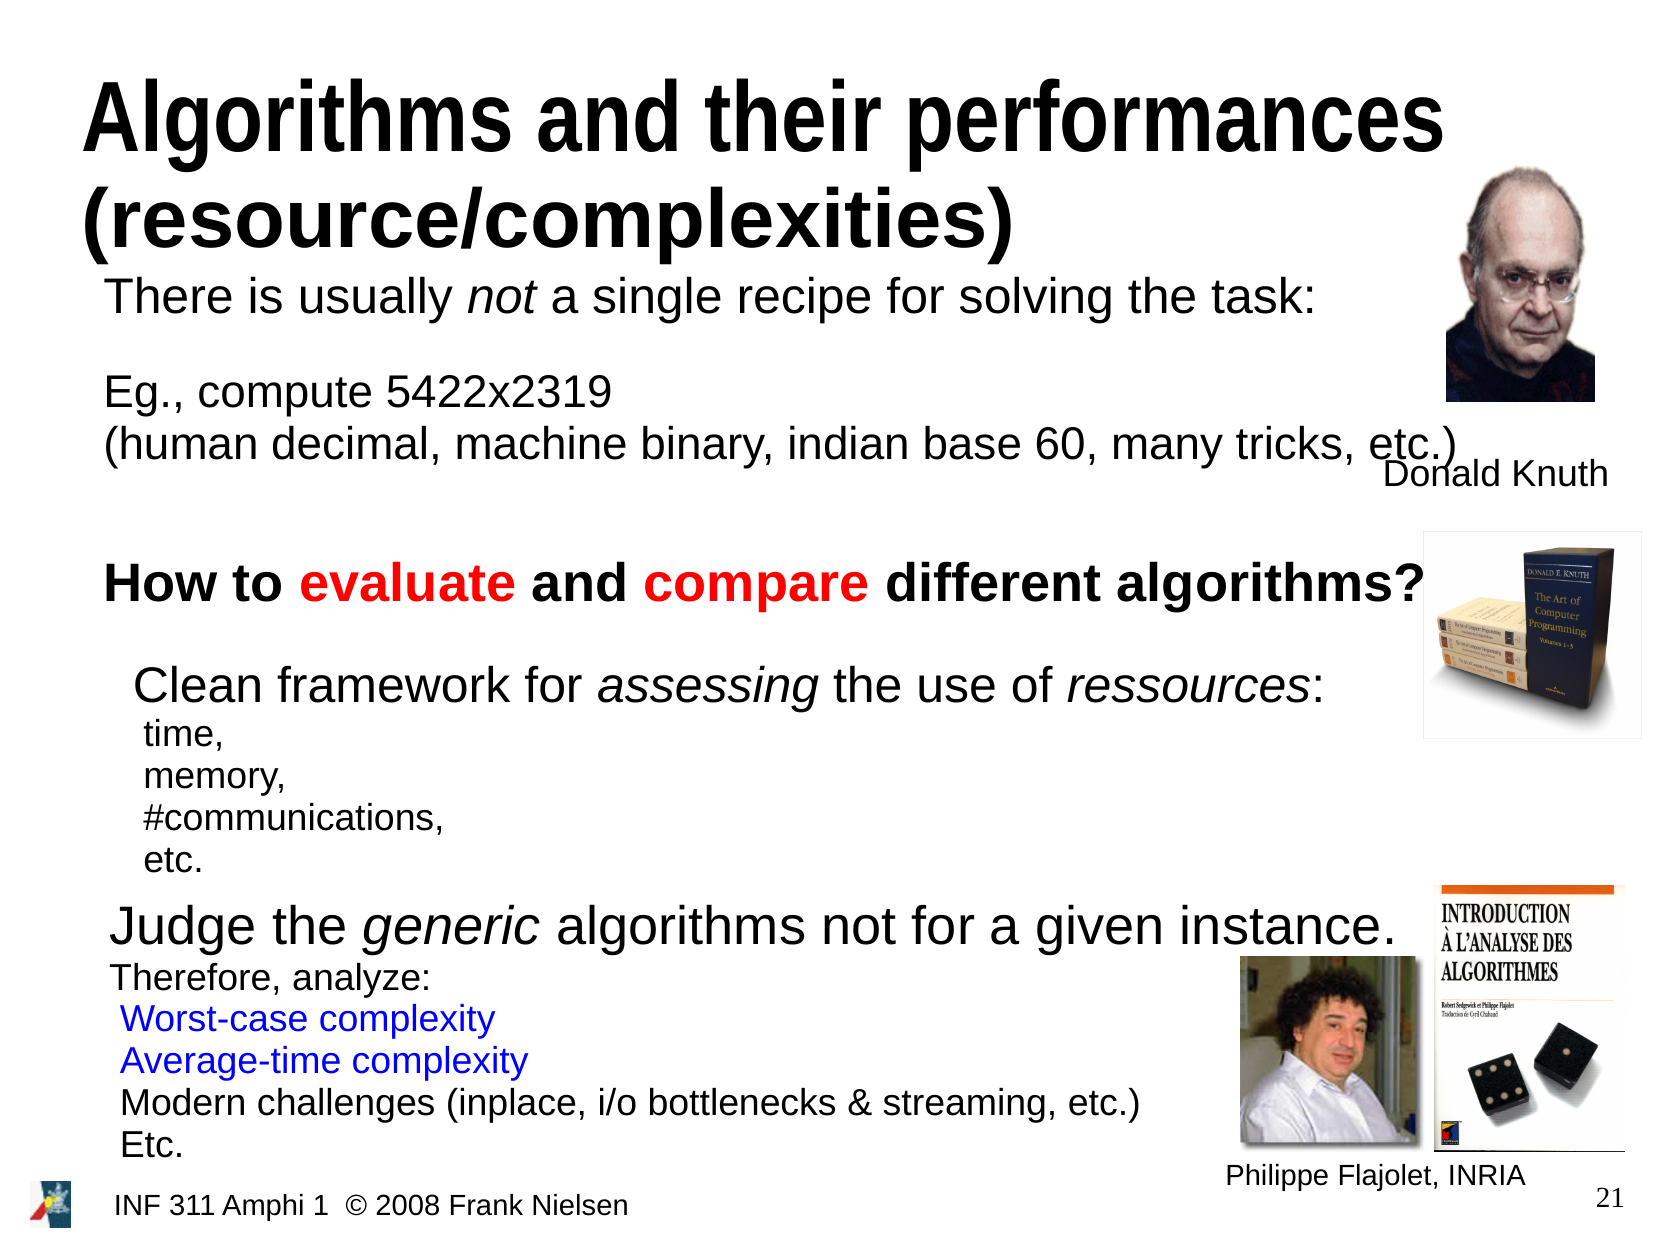

Algorithms and their performances (resource/complexities)
There is usually not a single recipe for solving the task:
Eg., compute 5422x2319
(human decimal, machine binary, indian base 60, many tricks, etc.)
How to evaluate and compare different algorithms?
Donald Knuth
Clean framework for assessing the use of ressources:
 time,
 memory,
 #communications,
 etc.
Judge the generic algorithms not for a given instance.
Therefore, analyze:
 Worst-case complexity
 Average-time complexity
 Modern challenges (inplace, i/o bottlenecks & streaming, etc.)
 Etc.
Philippe Flajolet, INRIA
21